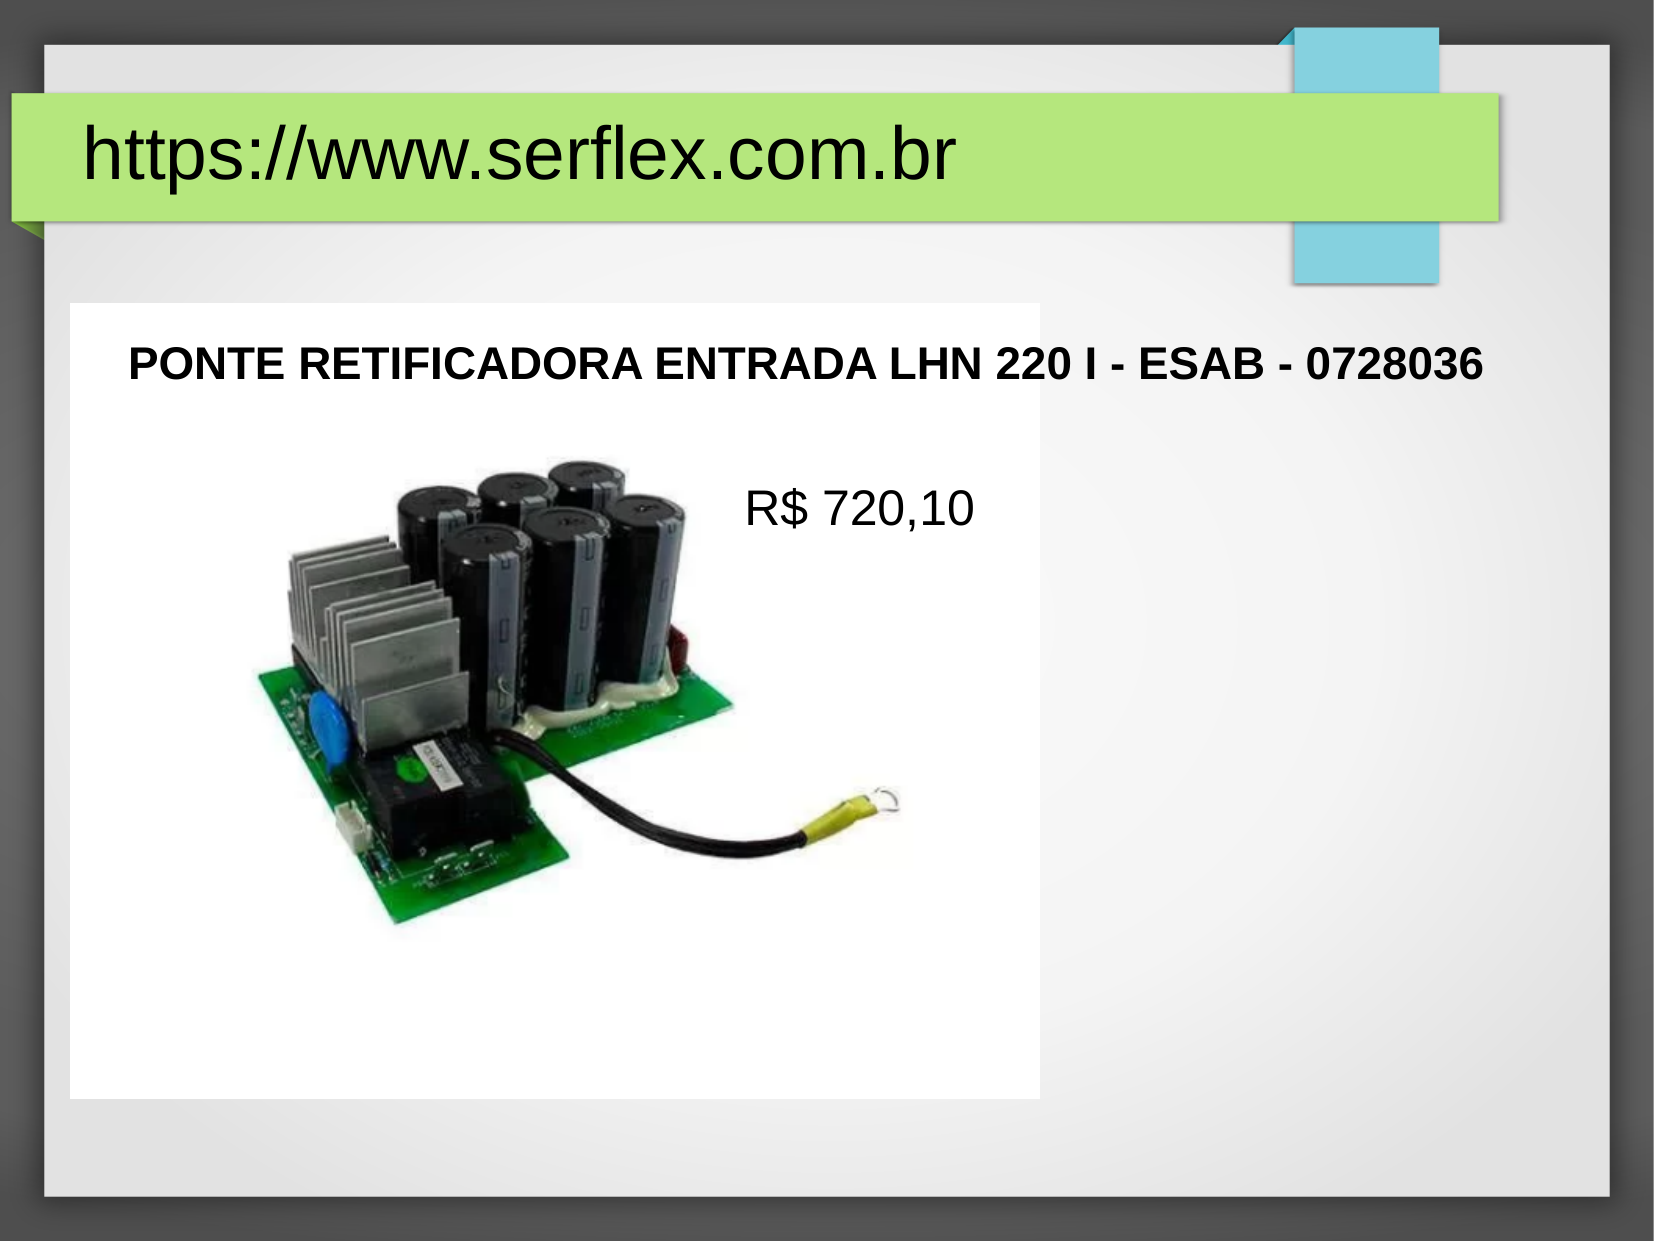

# https://www.serflex.com.br
PONTE RETIFICADORA ENTRADA LHN 220 I - ESAB - 0728036
R$ 720,10